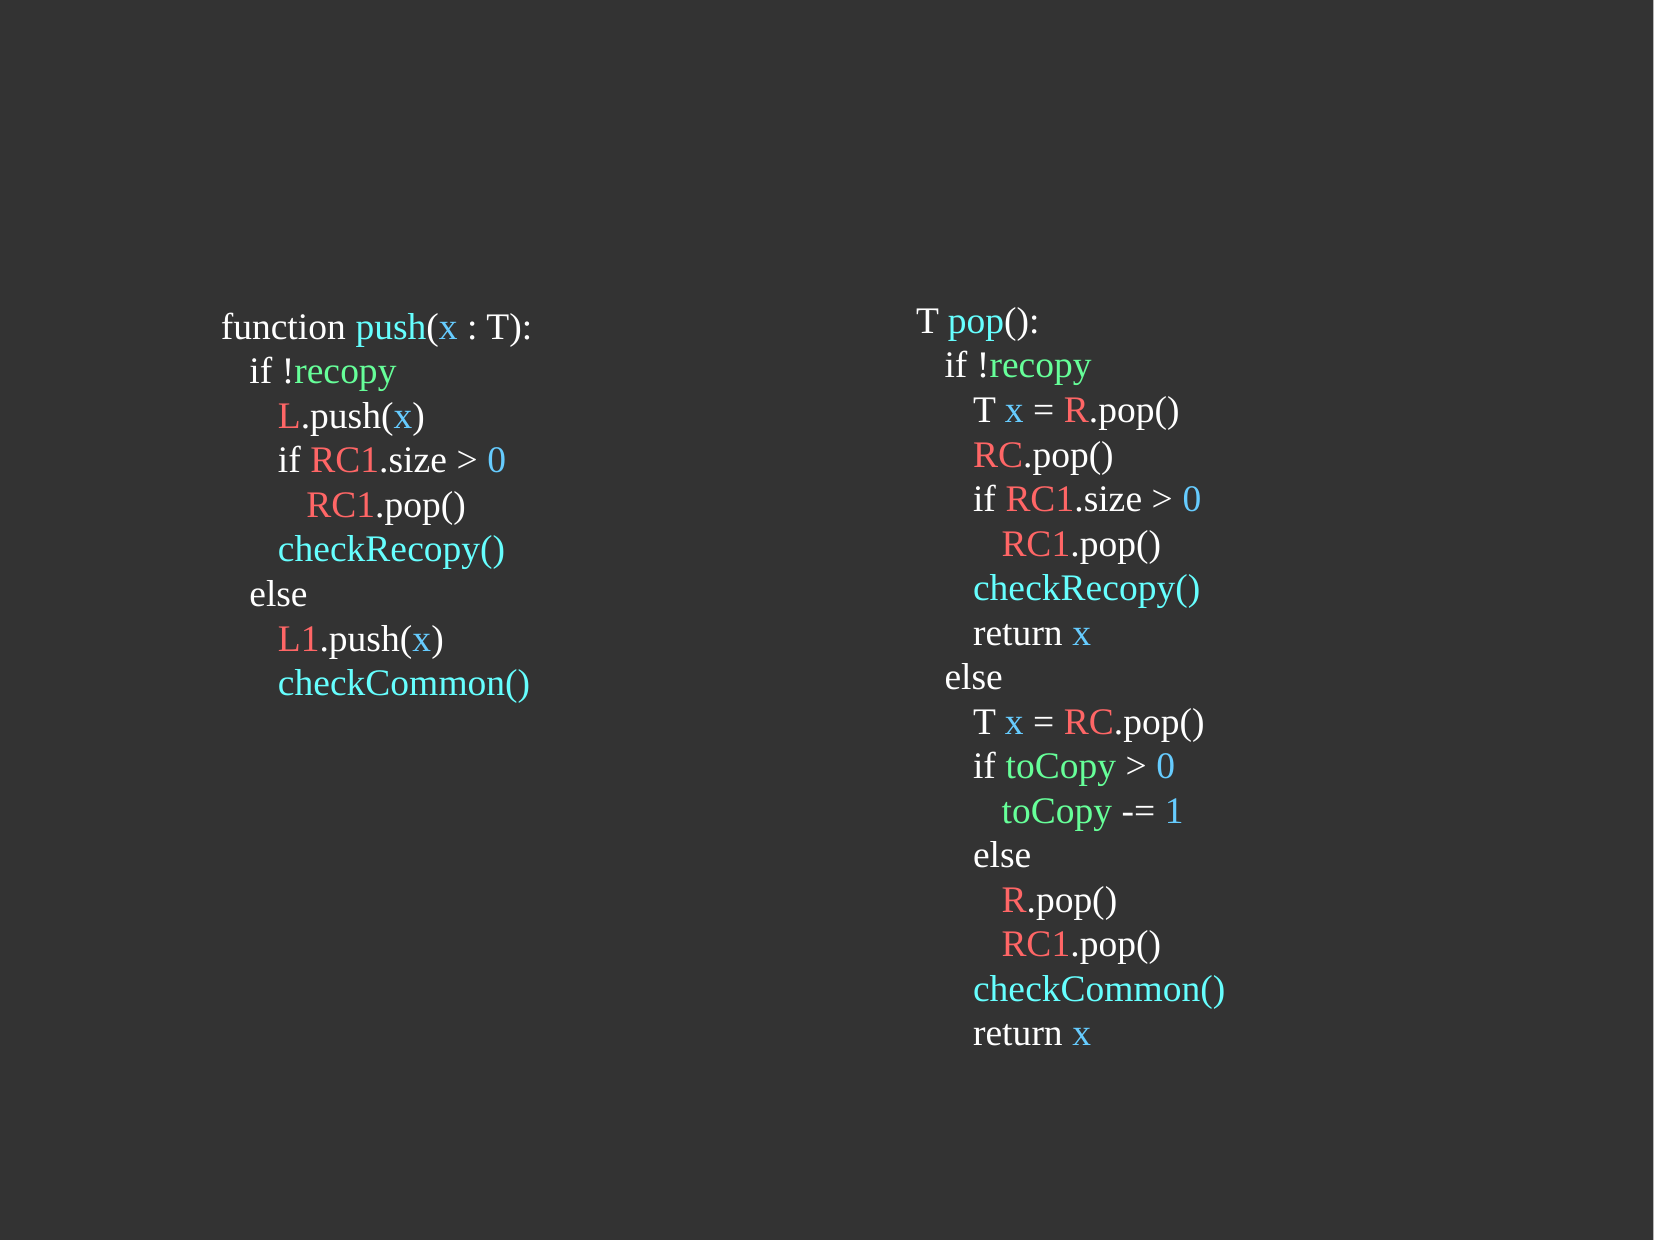

function push(x : T):
 if !recopy
 L.push(x)
 if RC1.size > 0
 RC1.pop()
 checkRecopy()
 else
 L1.push(x)
 checkCommon()
#
T pop():
 if !recopy
 T x = R.pop()
 RC.pop()
 if RC1.size > 0
 RC1.pop()
 checkRecopy()
 return x
 else
 T x = RC.pop()
 if toCopy > 0
 toCopy -= 1
 else
 R.pop()
 RC1.pop()
 checkCommon()
 return x